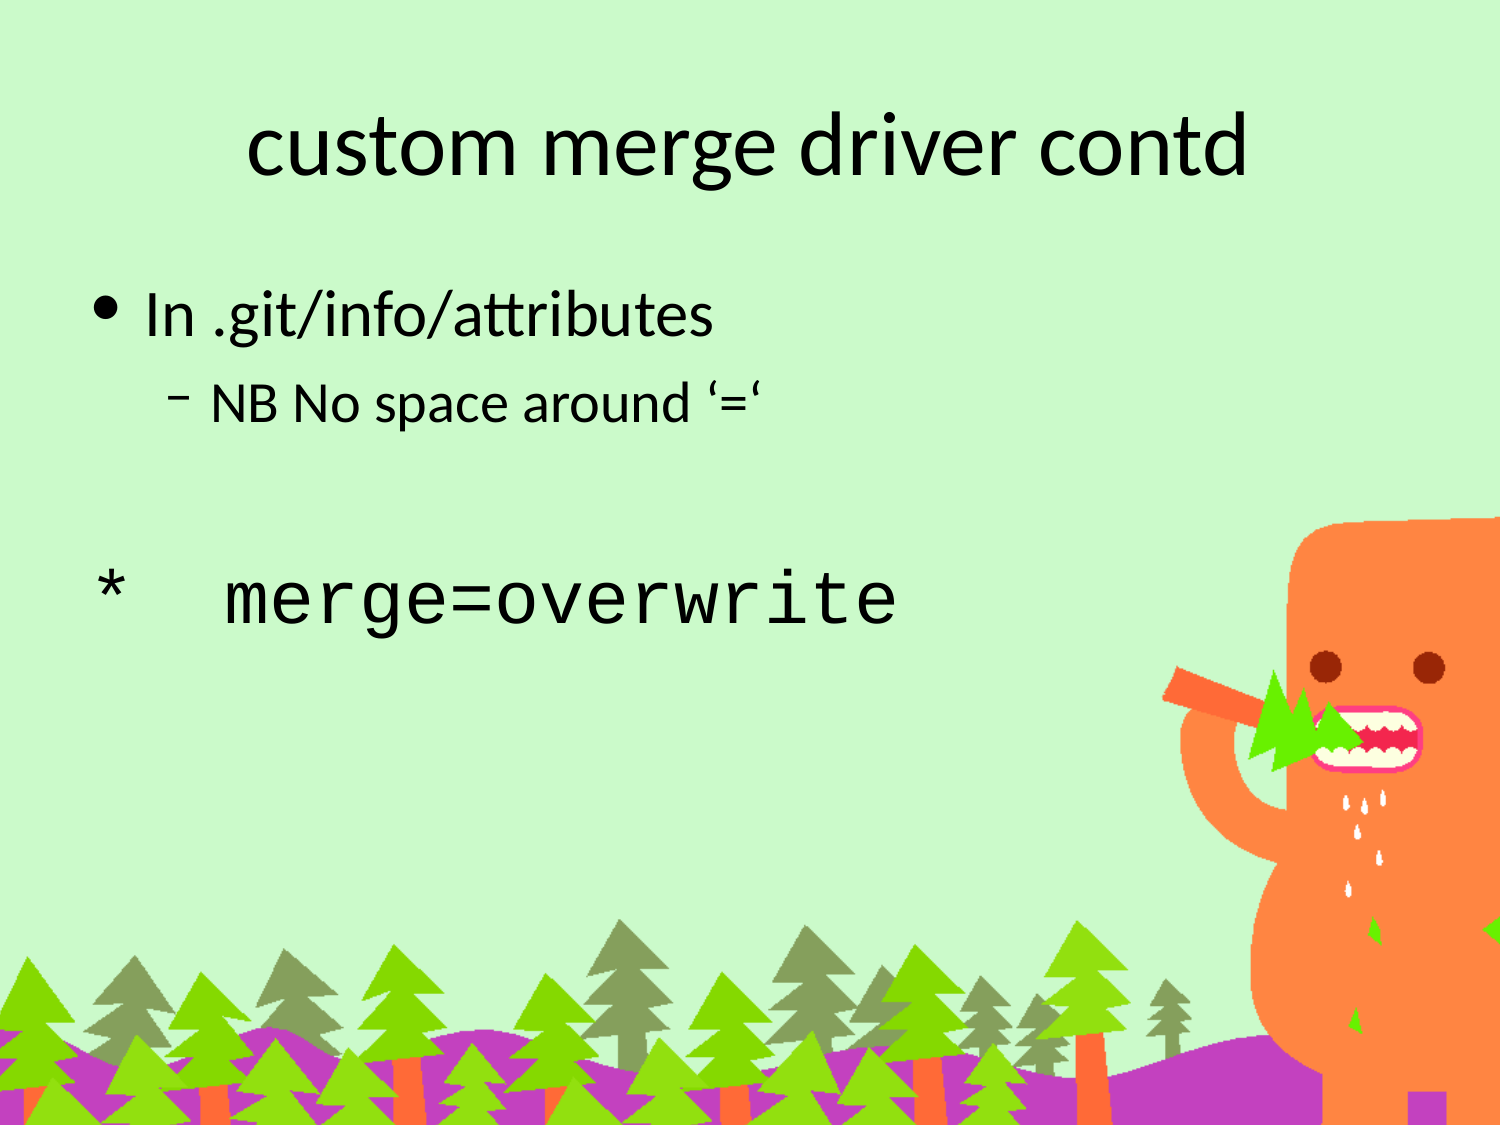

# custom merge driver contd
In .git/info/attributes
NB No space around ‘=‘
* merge=overwrite